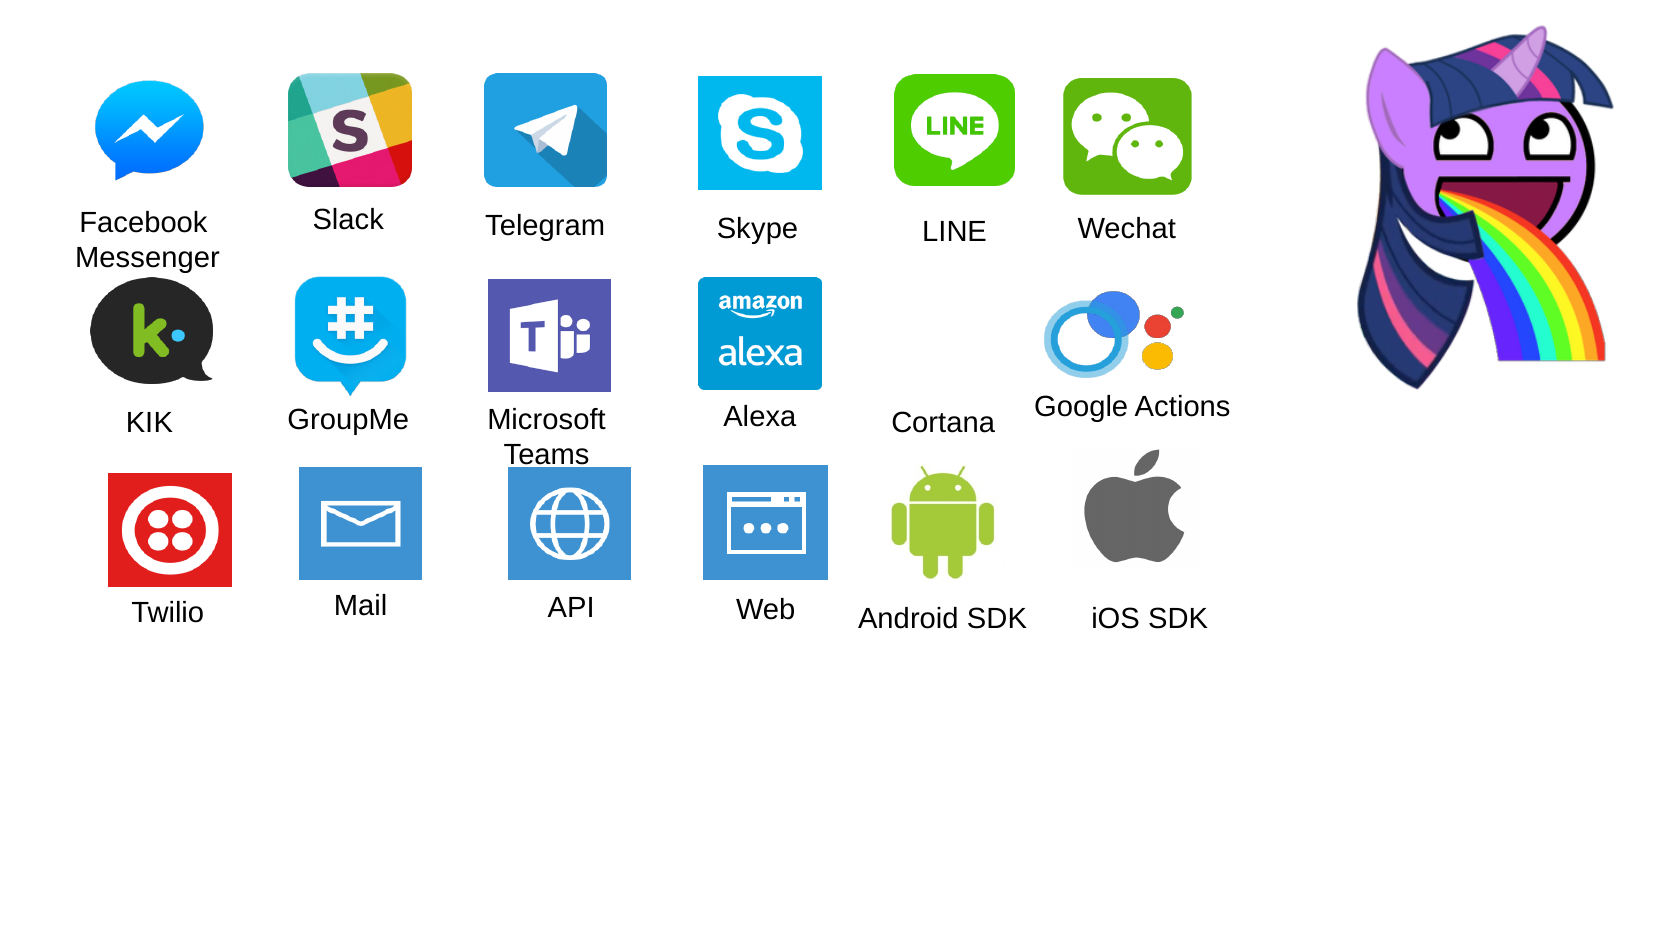

Slack
Facebook
Messenger
Telegram
Skype
Wechat
LINE
Google Actions
Alexa
Microsoft
Teams
GroupMe
KIK
Cortana
Mail
API
Web
Twilio
Android SDK
iOS SDK